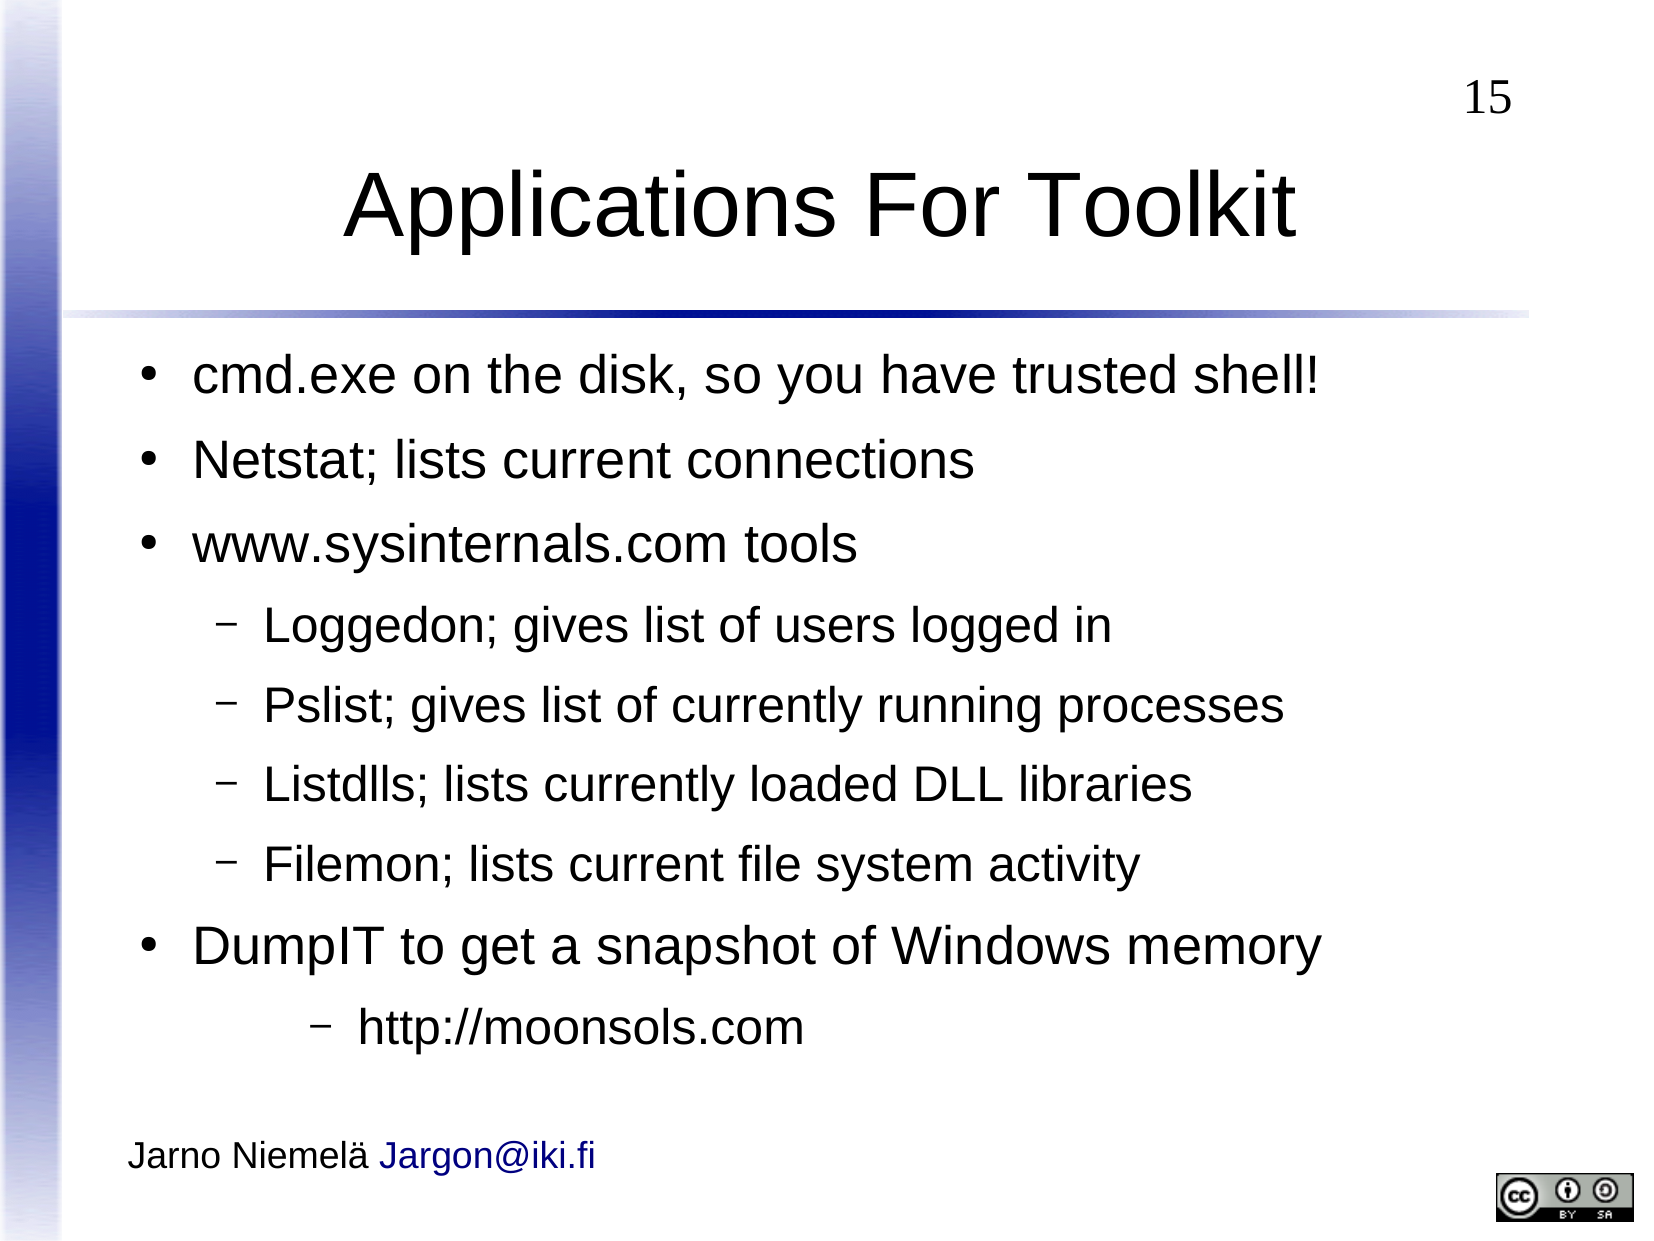

# Applications For Toolkit
cmd.exe on the disk, so you have trusted shell!
Netstat; lists current connections
www.sysinternals.com tools
Loggedon; gives list of users logged in
Pslist; gives list of currently running processes
Listdlls; lists currently loaded DLL libraries
Filemon; lists current file system activity
DumpIT to get a snapshot of Windows memory
http://moonsols.com